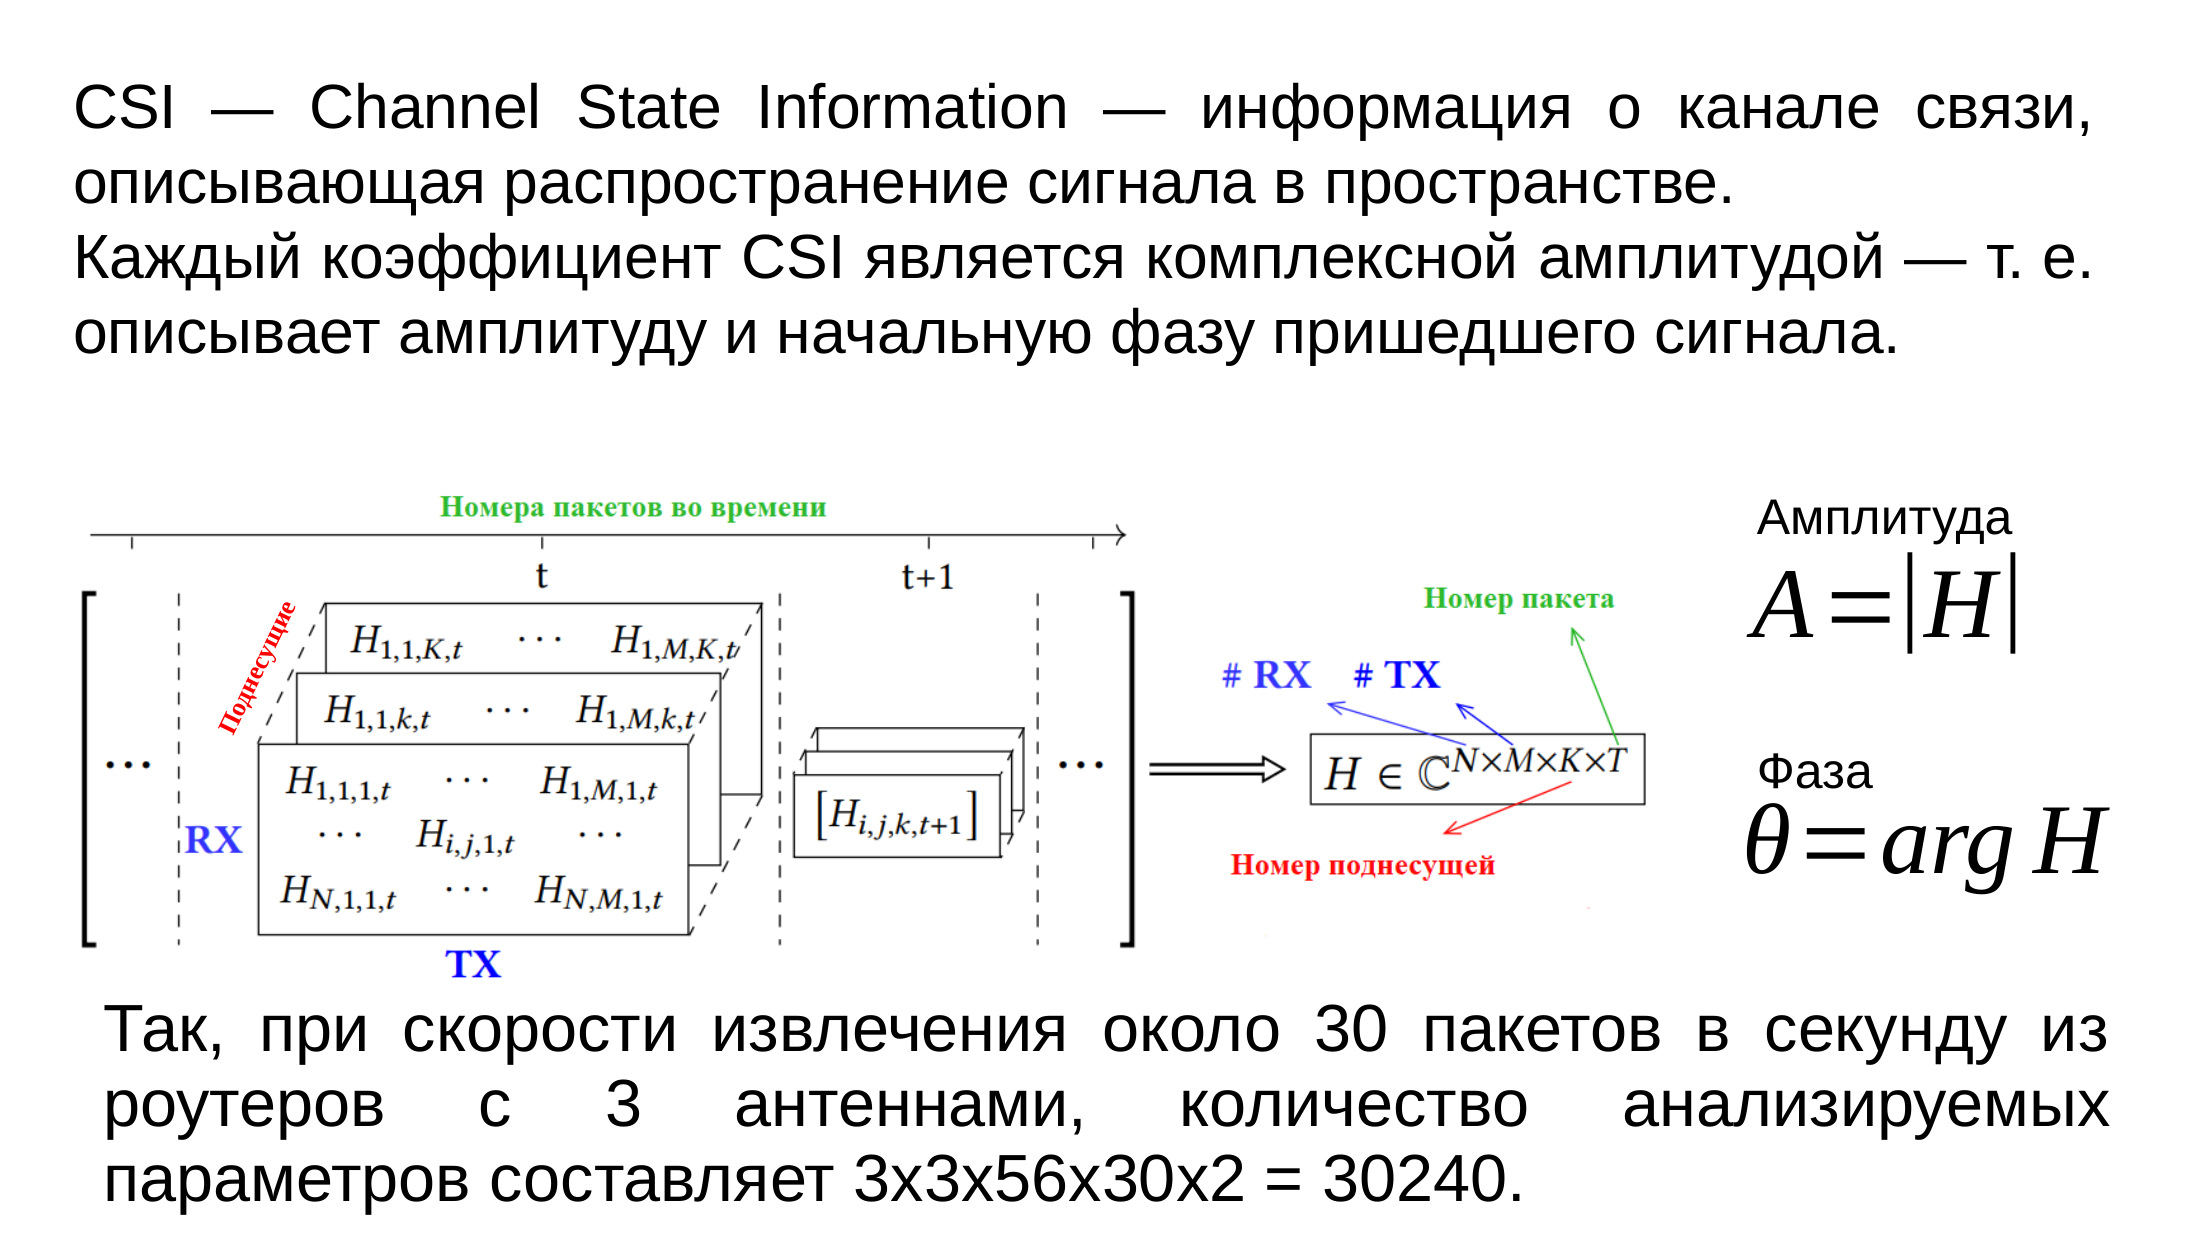

CSI — Channel State Information — информация о канале связи, описывающая распространение сигнала в пространстве.
Каждый коэффициент CSI является комплексной амплитудой — т. е. описывает амплитуду и начальную фазу пришедшего сигнала.
Поднесущие
Амплитуда
Фаза
Так, при скорости извлечения около 30 пакетов в секунду из роутеров с 3 антеннами, количество анализируемых параметров составляет 3x3x56x30x2 = 30240.